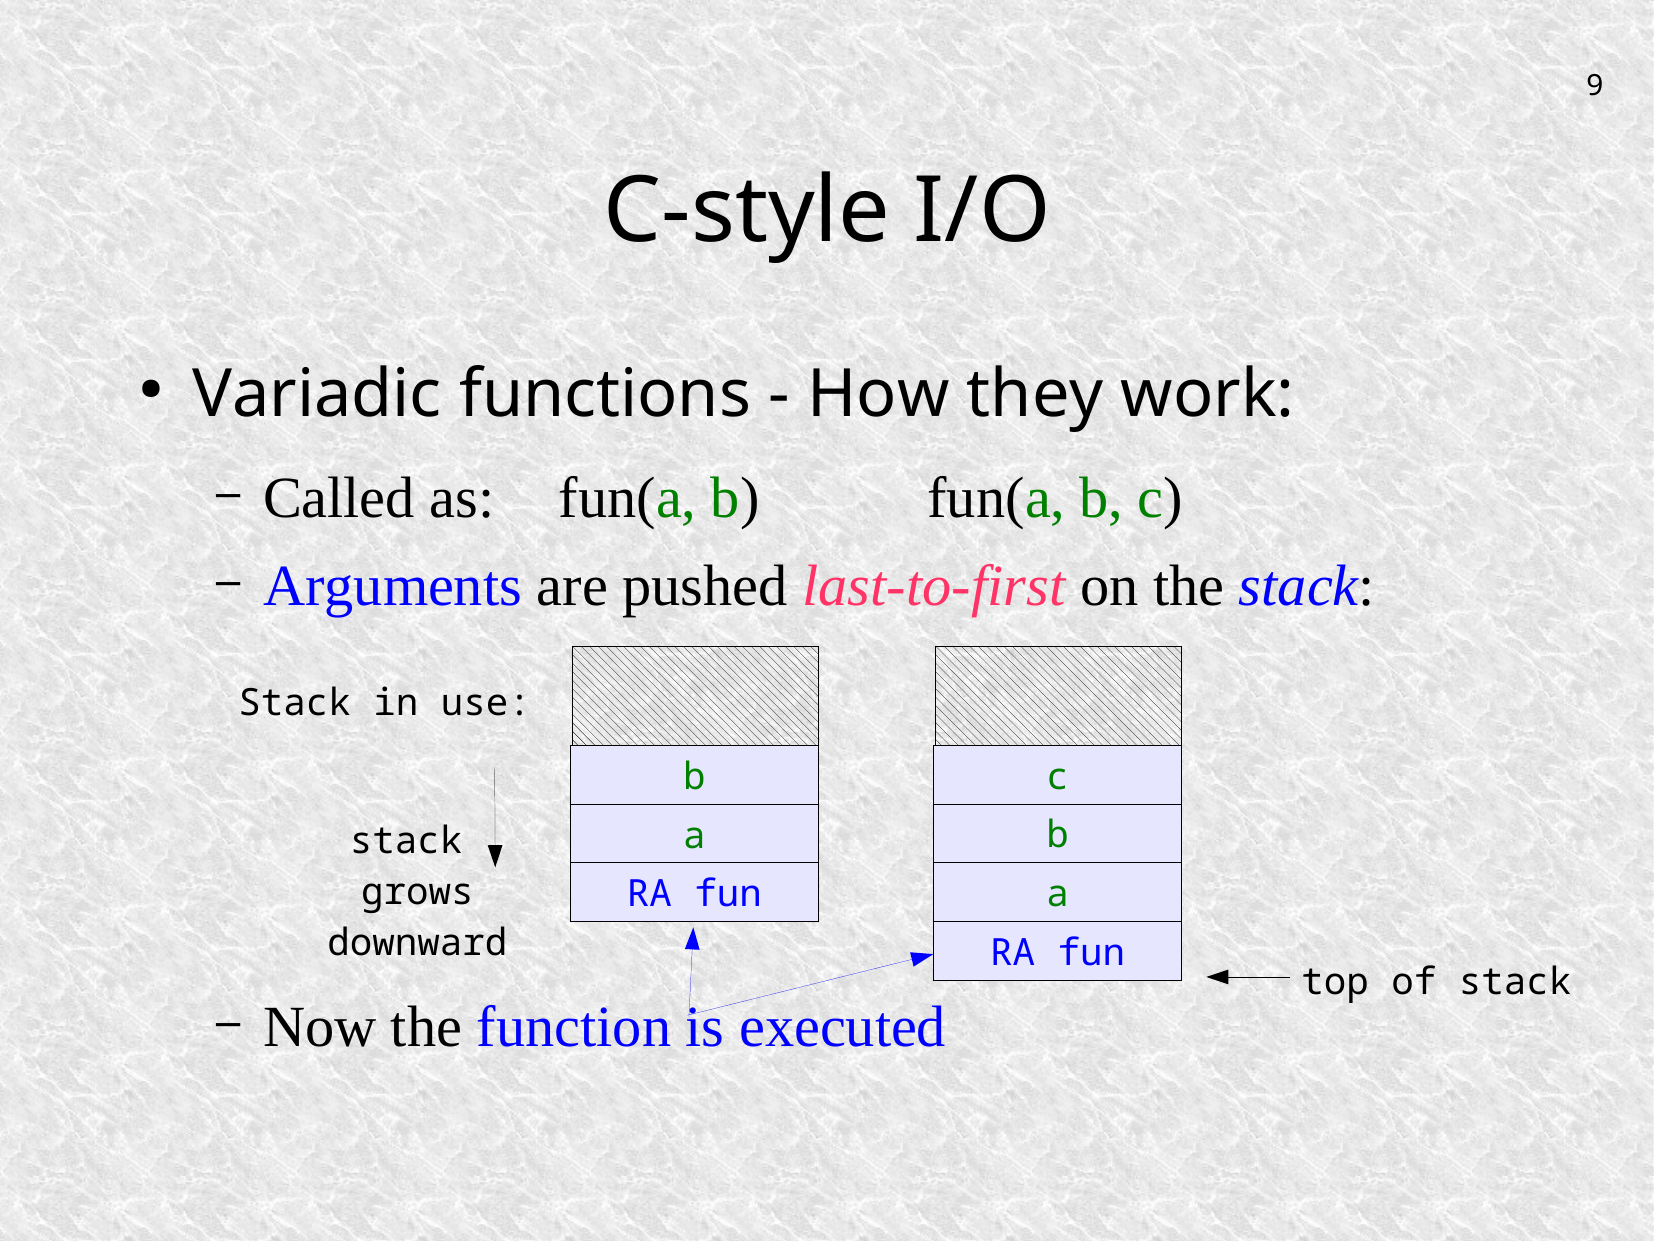

9
# C-style I/O
Variadic functions - How they work:
Called as:	fun(a, b)			fun(a, b, c)
Arguments are pushed last-to-first on the stack:
Now the function is executed
Stack in use:
b
c
b
a
stack
grows
downward
RA fun
a
RA fun
top of stack